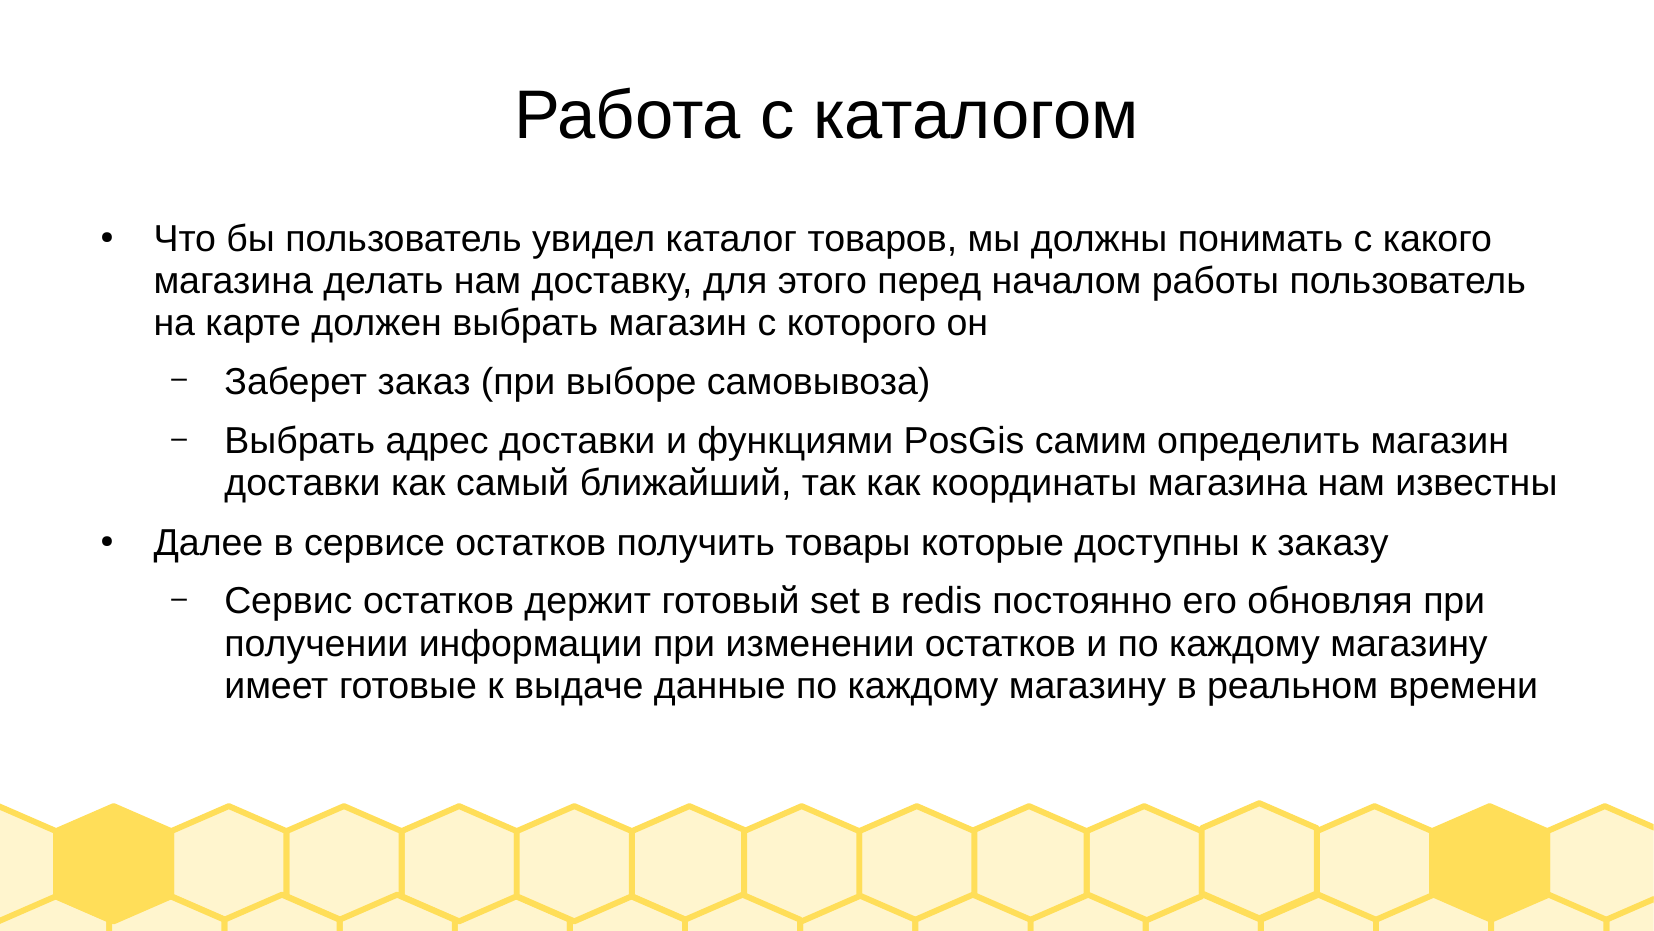

# Работа с каталогом
Что бы пользователь увидел каталог товаров, мы должны понимать с какого магазина делать нам доставку, для этого перед началом работы пользователь на карте должен выбрать магазин с которого он
Заберет заказ (при выборе самовывоза)
Выбрать адрес доставки и функциями PosGis самим определить магазин доставки как самый ближайший, так как координаты магазина нам известны
Далее в сервисе остатков получить товары которые доступны к заказу
Сервис остатков держит готовый set в redis постоянно его обновляя при получении информации при изменении остатков и по каждому магазину имеет готовые к выдаче данные по каждому магазину в реальном времени